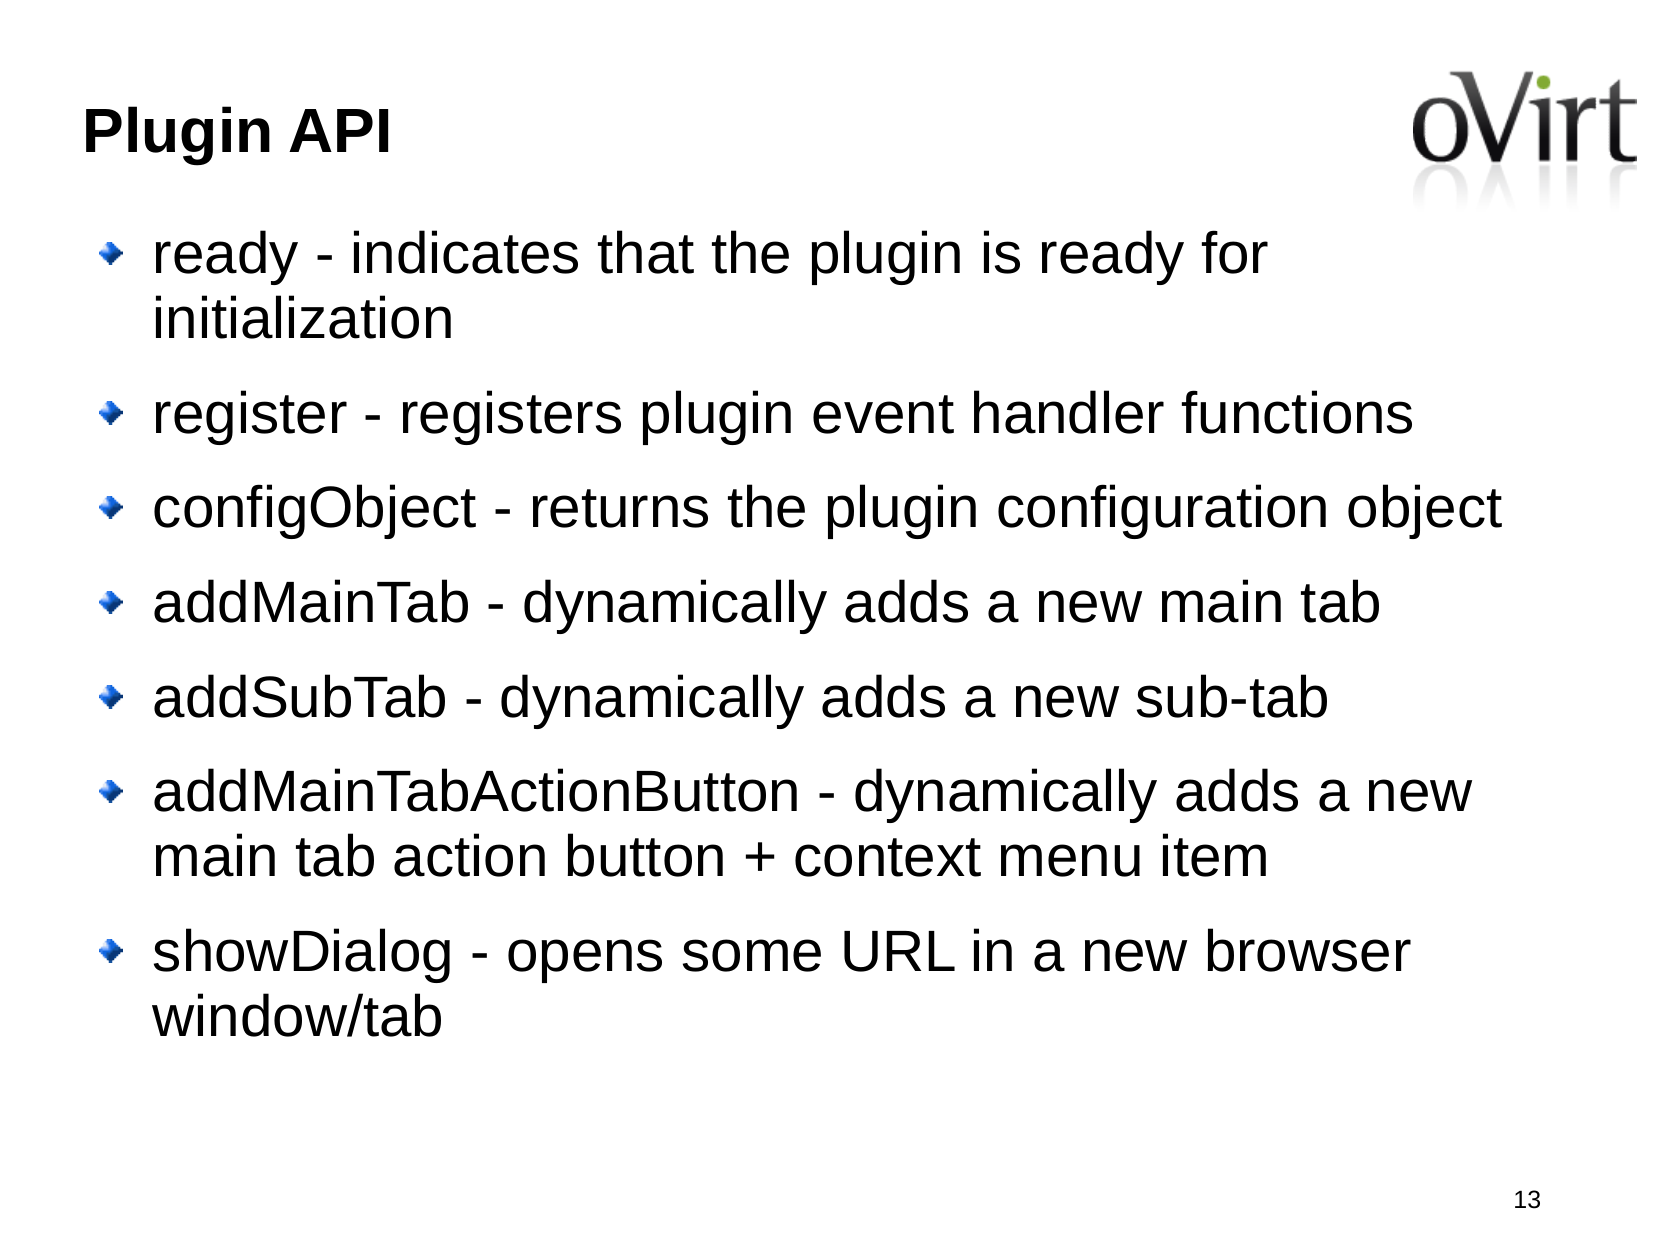

# Plugin API
ready - indicates that the plugin is ready for initialization
register - registers plugin event handler functions
configObject - returns the plugin configuration object
addMainTab - dynamically adds a new main tab
addSubTab - dynamically adds a new sub-tab
addMainTabActionButton - dynamically adds a new main tab action button + context menu item
showDialog - opens some URL in a new browser window/tab